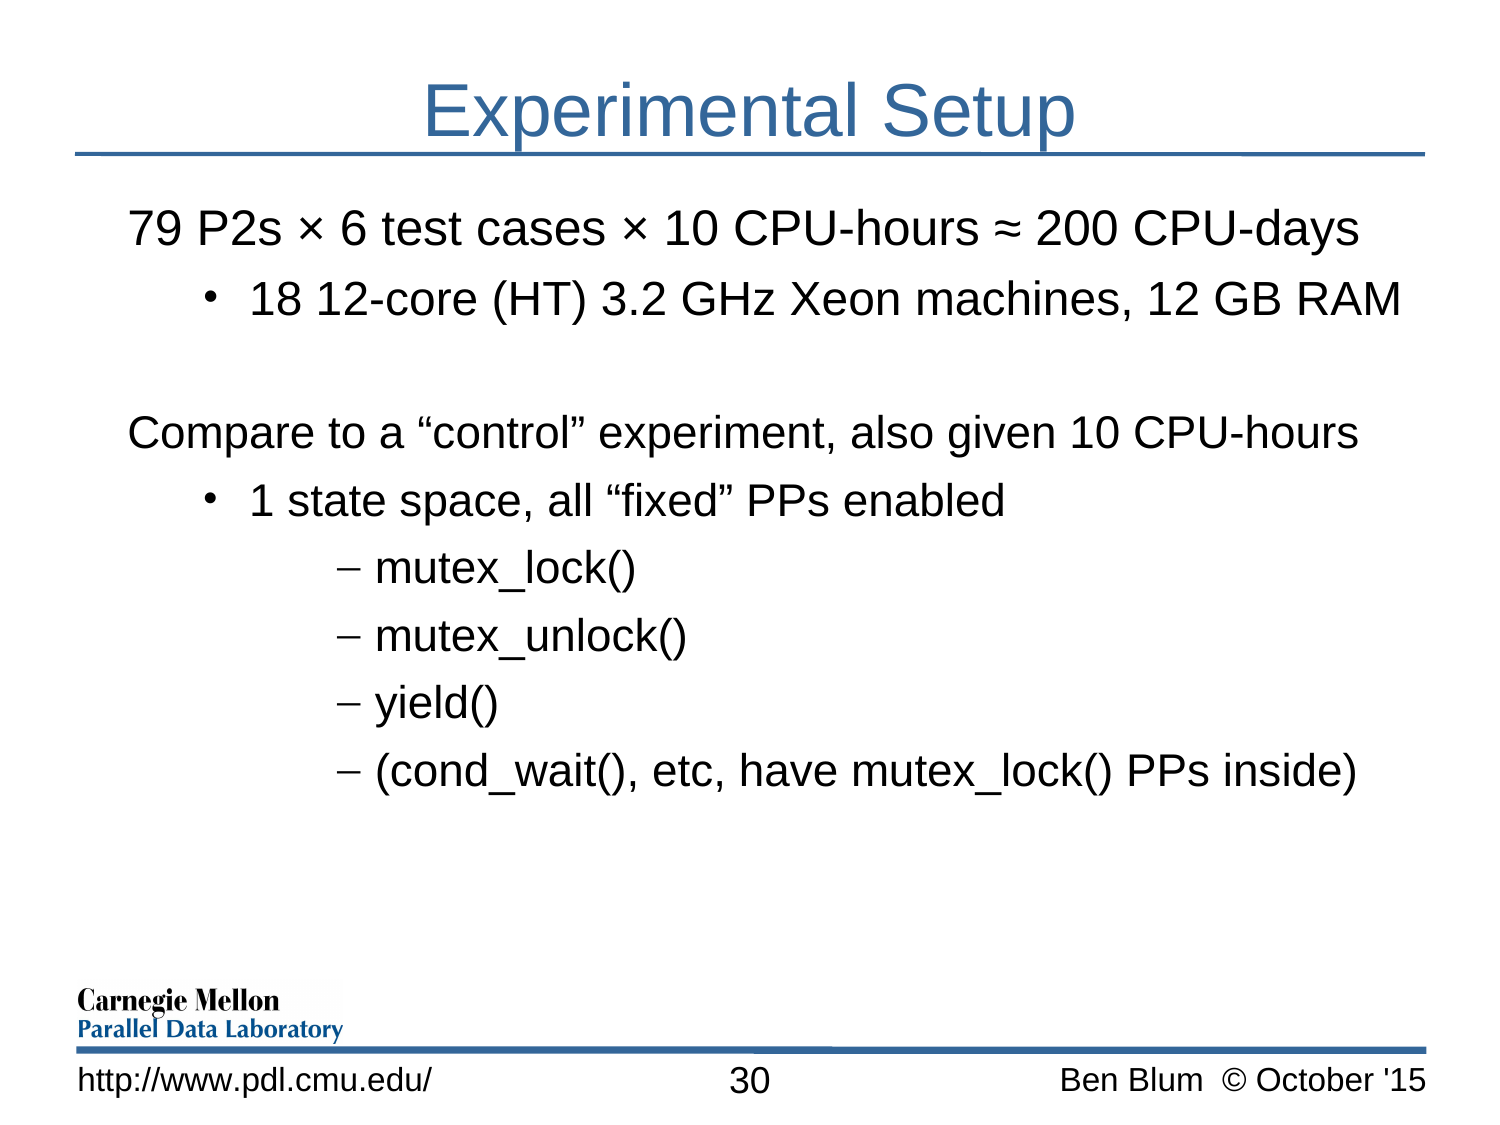

# Experimental Setup
79 P2s × 6 test cases × 10 CPU-hours ≈ 200 CPU-days
18 12-core (HT) 3.2 GHz Xeon machines, 12 GB RAM
Compare to a “control” experiment, also given 10 CPU-hours
1 state space, all “fixed” PPs enabled
mutex_lock()
mutex_unlock()
yield()
(cond_wait(), etc, have mutex_lock() PPs inside)
30